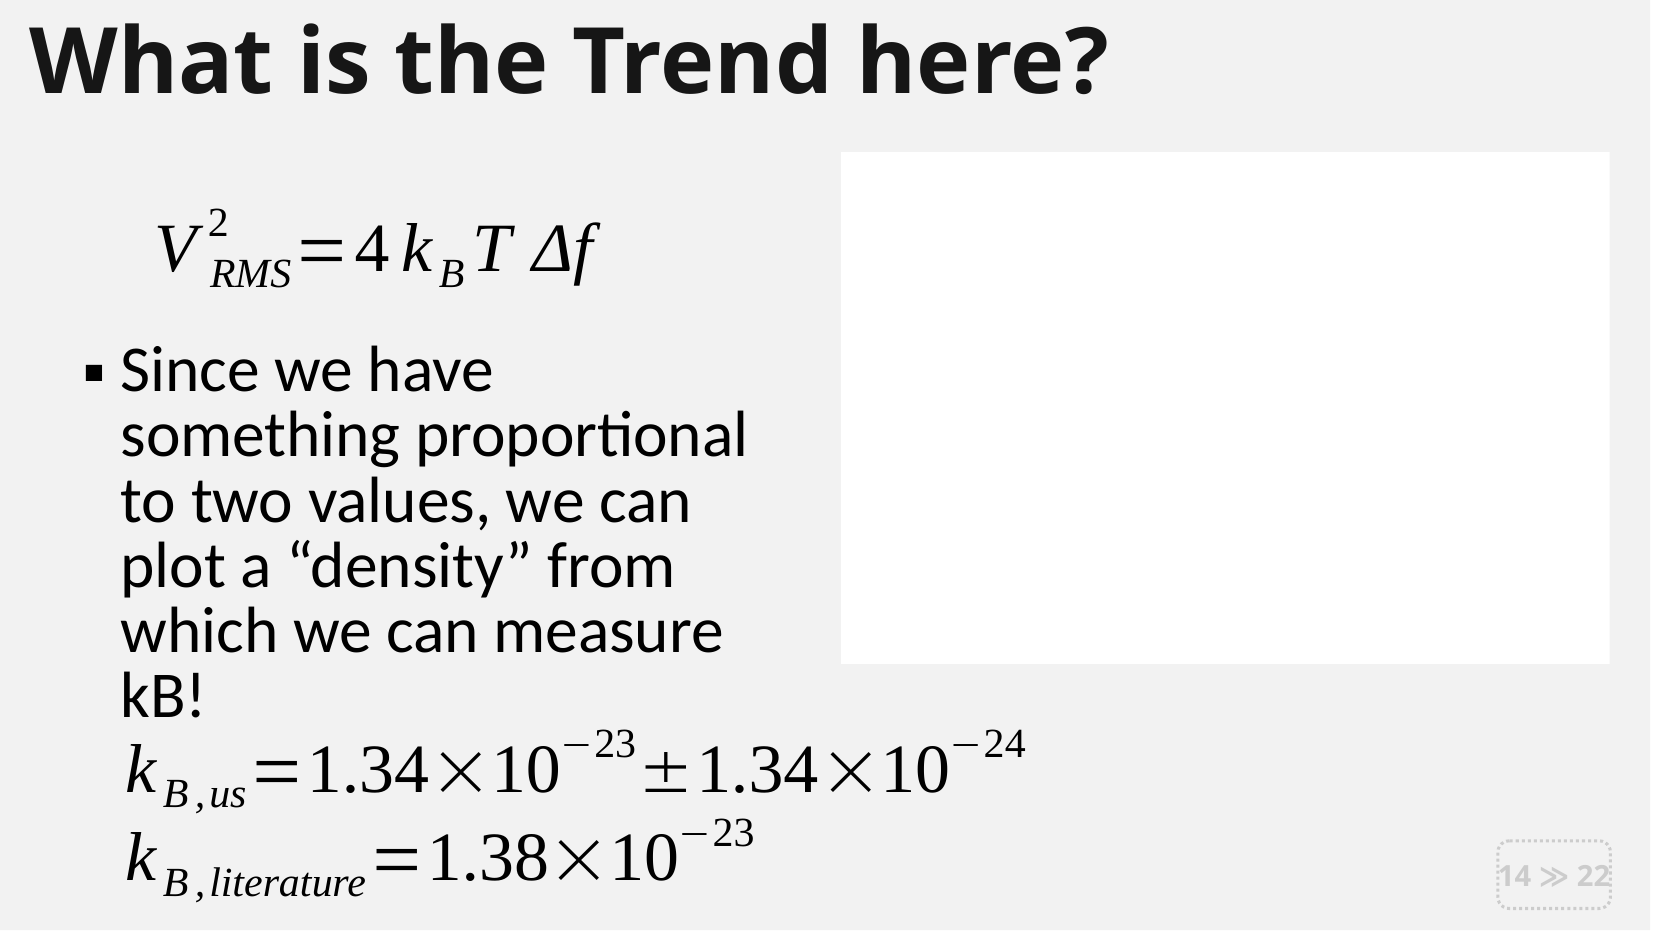

# What is the Trend here?
Since we have something proportional to two values, we can plot a “density” from which we can measure kB!